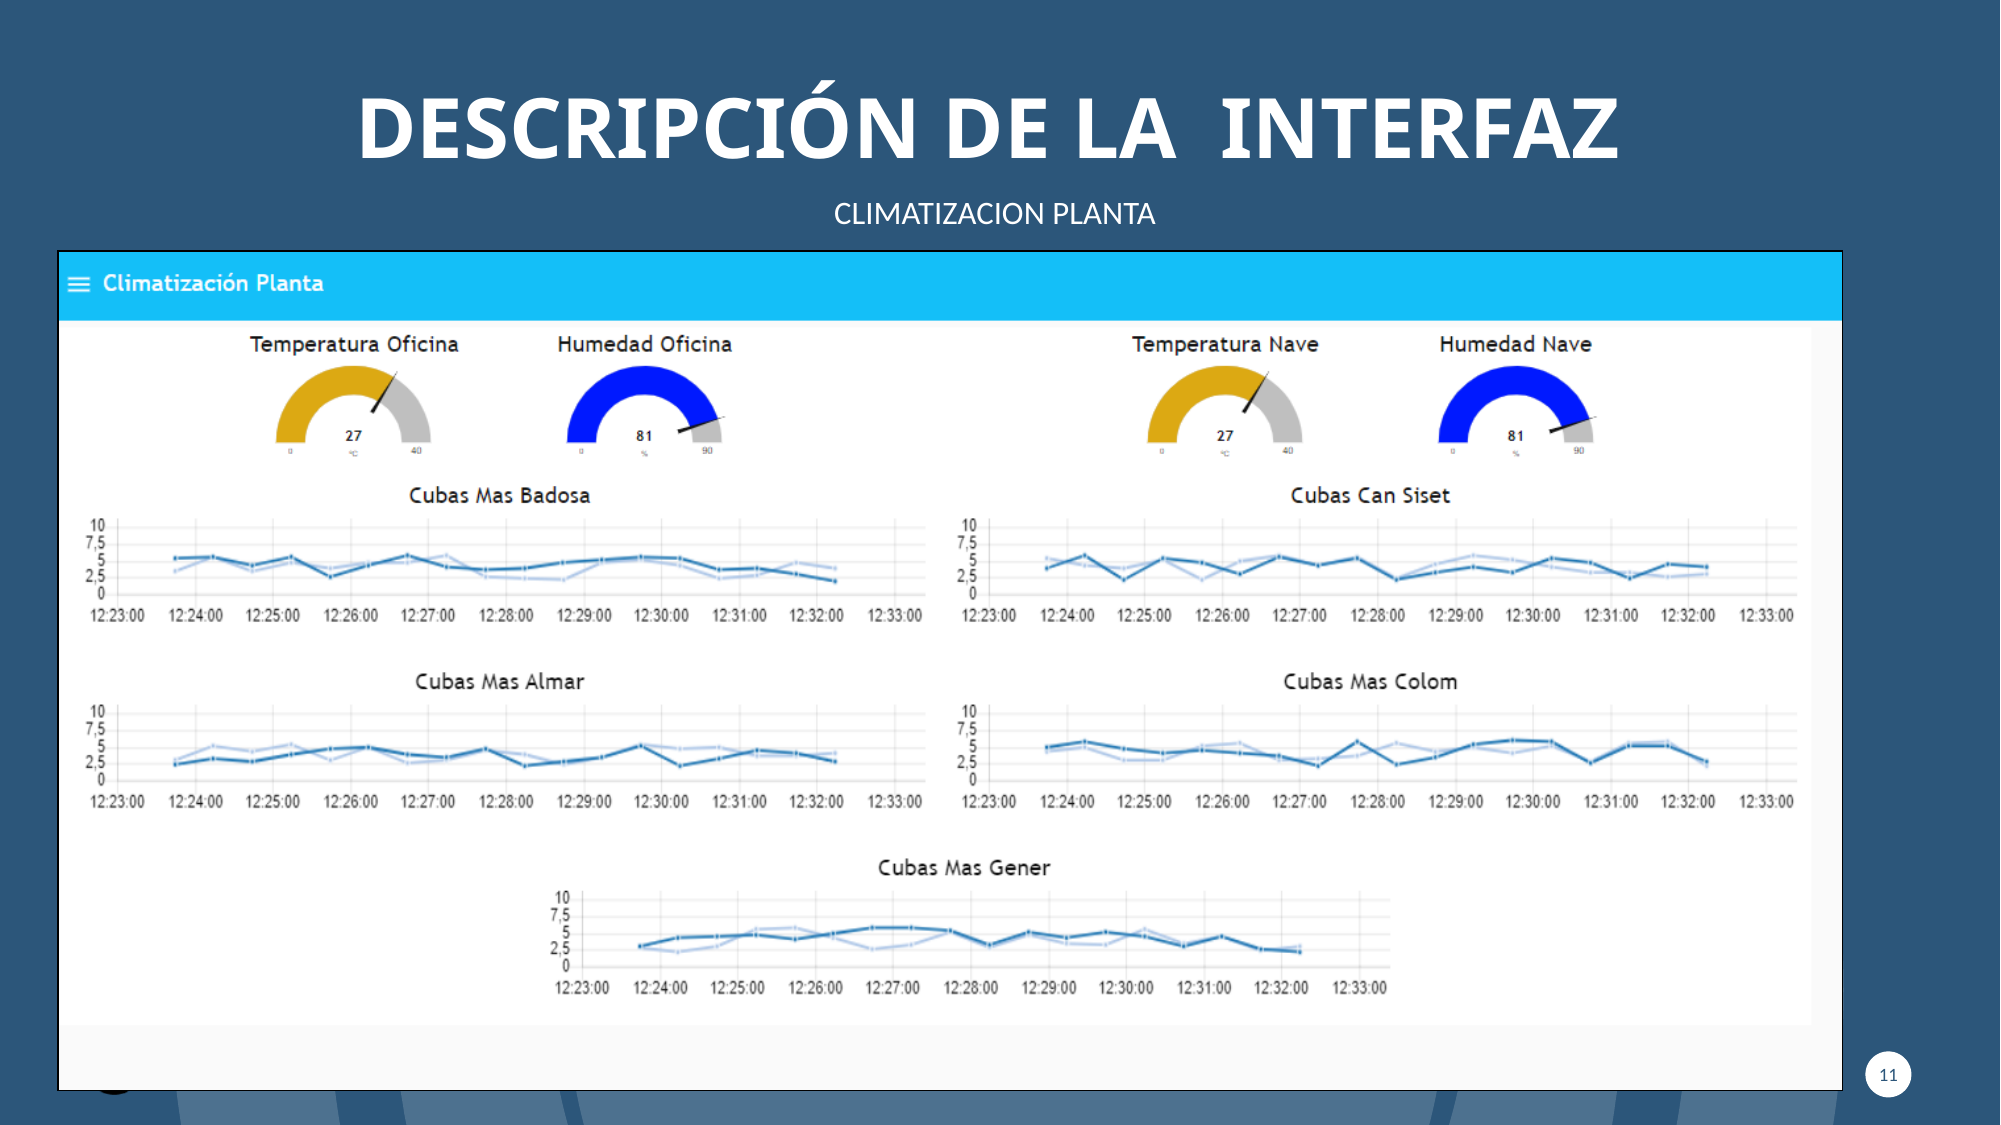

# DescripciÓn de la interfaz
CLIMATIZACION PLANTA